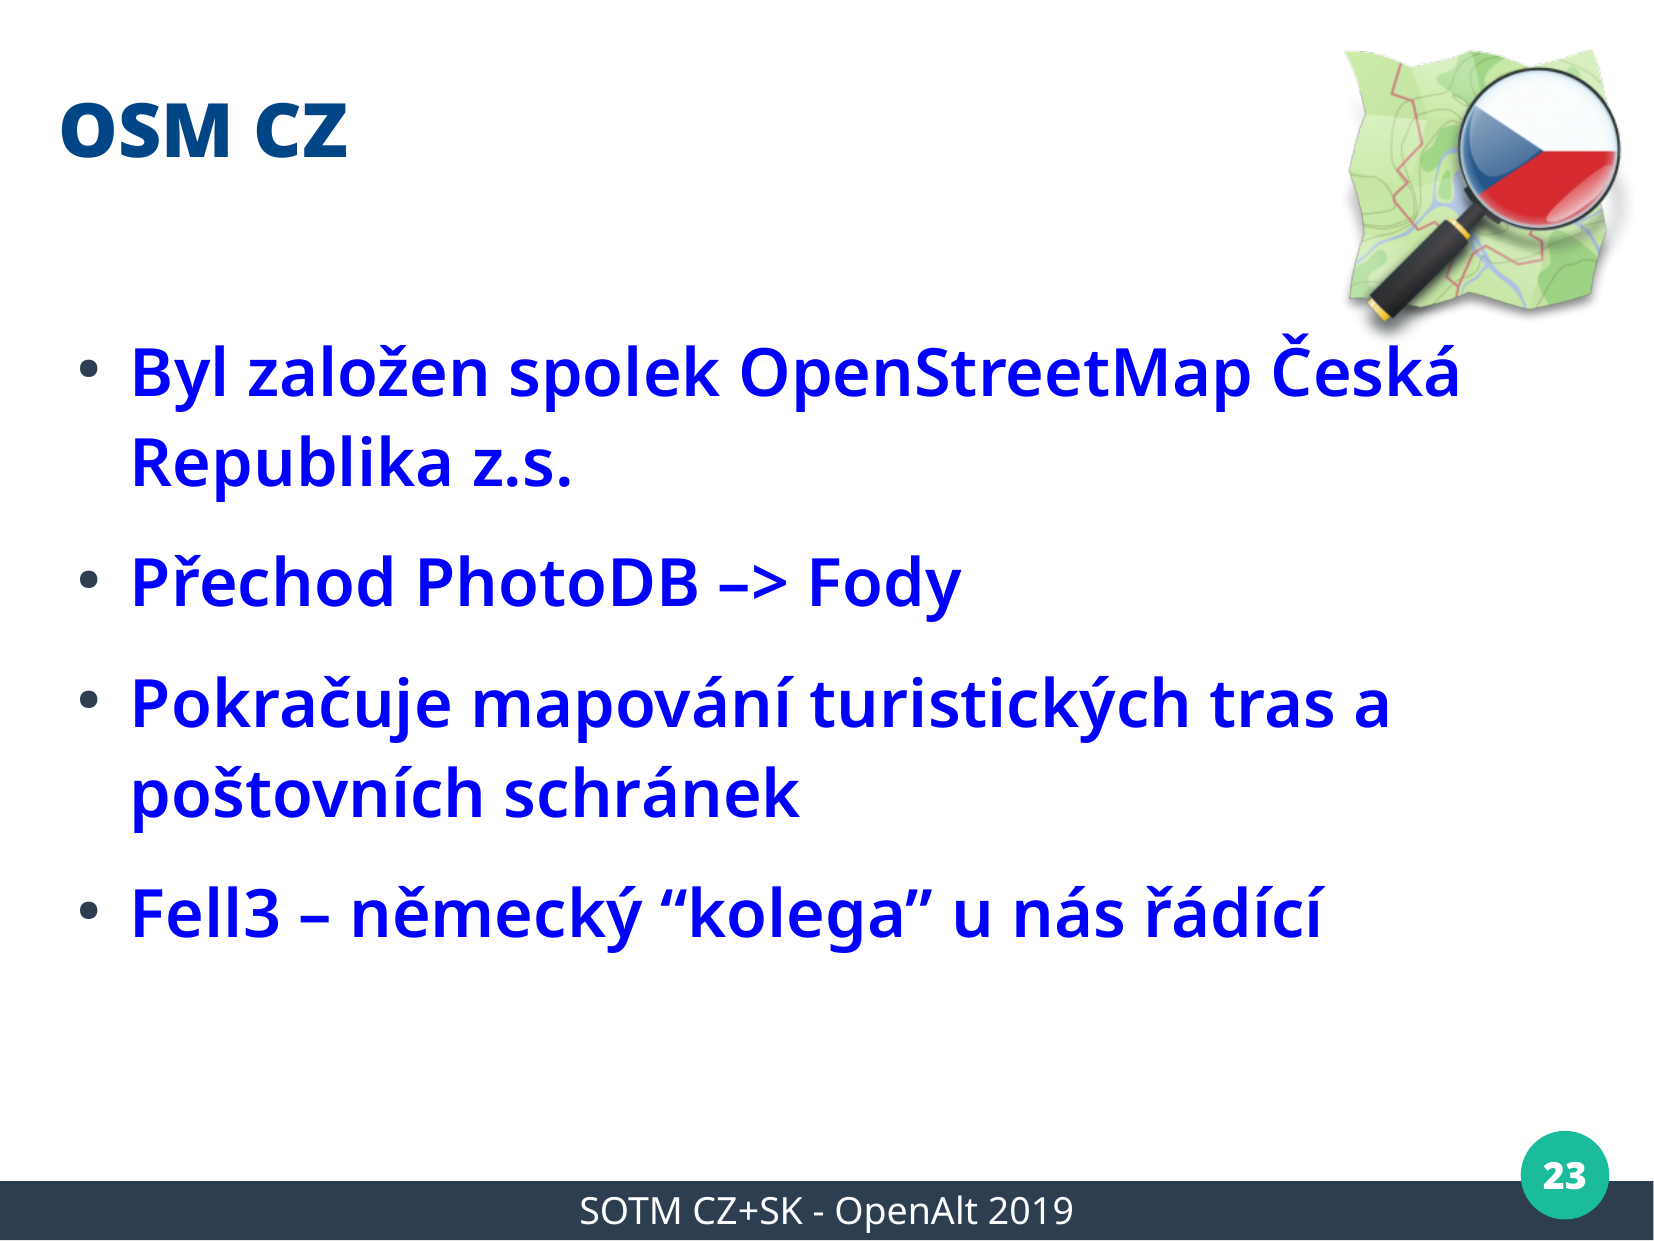

# OSM CZ
Byl založen spolek OpenStreetMap Česká Republika z.s.
Přechod PhotoDB –> Fody
Pokračuje mapování turistických tras a poštovních schránek
Fell3 – německý “kolega” u nás řádící
23
SOTM CZ+SK - OpenAlt 2019